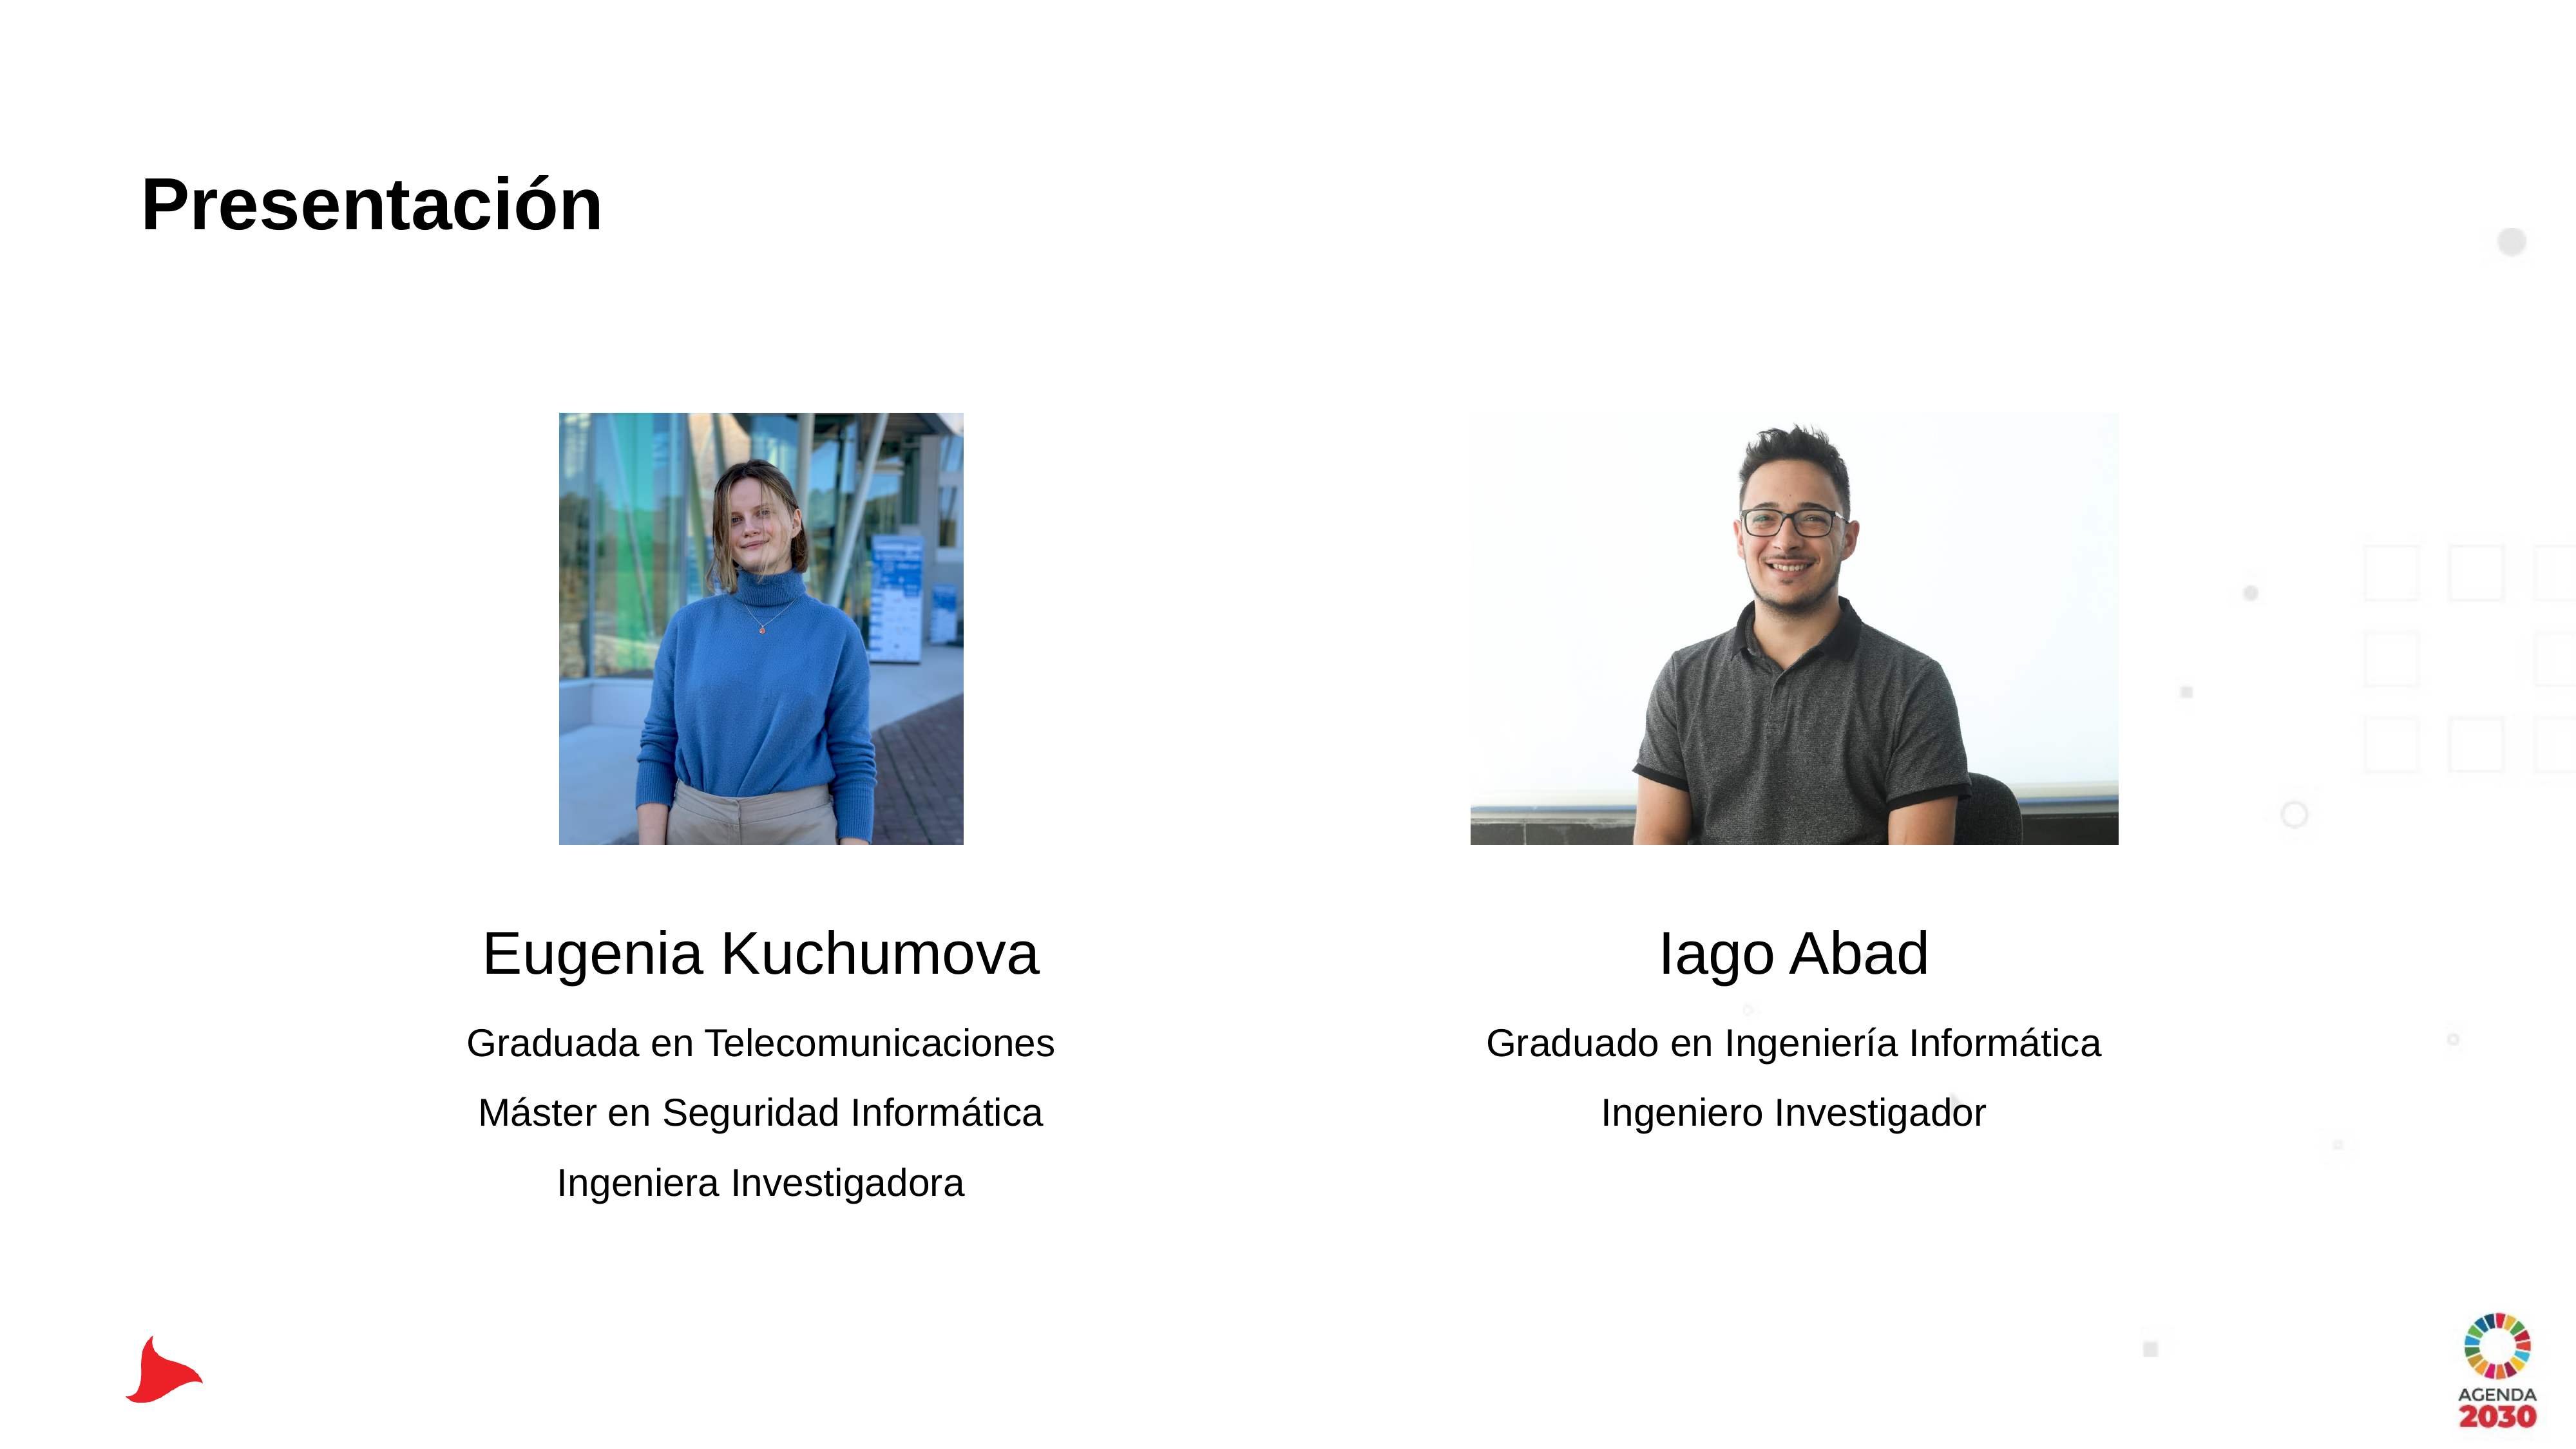

# Presentación
Eugenia Kuchumova
Iago Abad
Graduada en Telecomunicaciones
Máster en Seguridad Informática
Ingeniera Investigadora
Graduado en Ingeniería Informática
Ingeniero Investigador